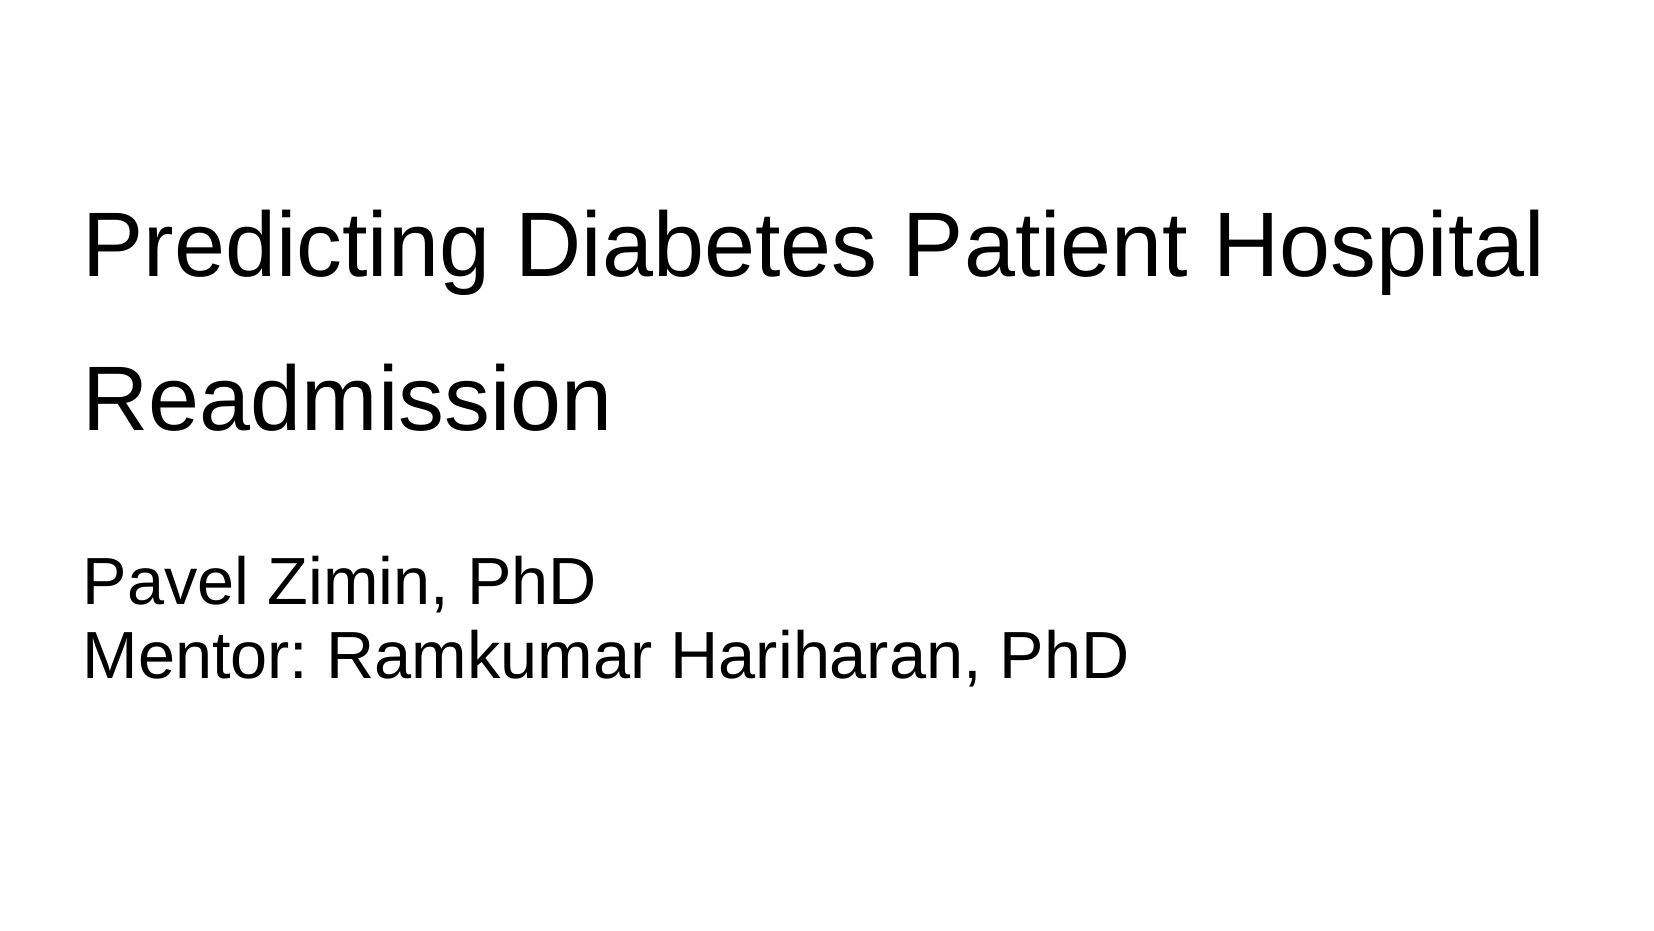

# Predicting Diabetes Patient Hospital Readmission
Pavel Zimin, PhD
Mentor: Ramkumar Hariharan, PhD